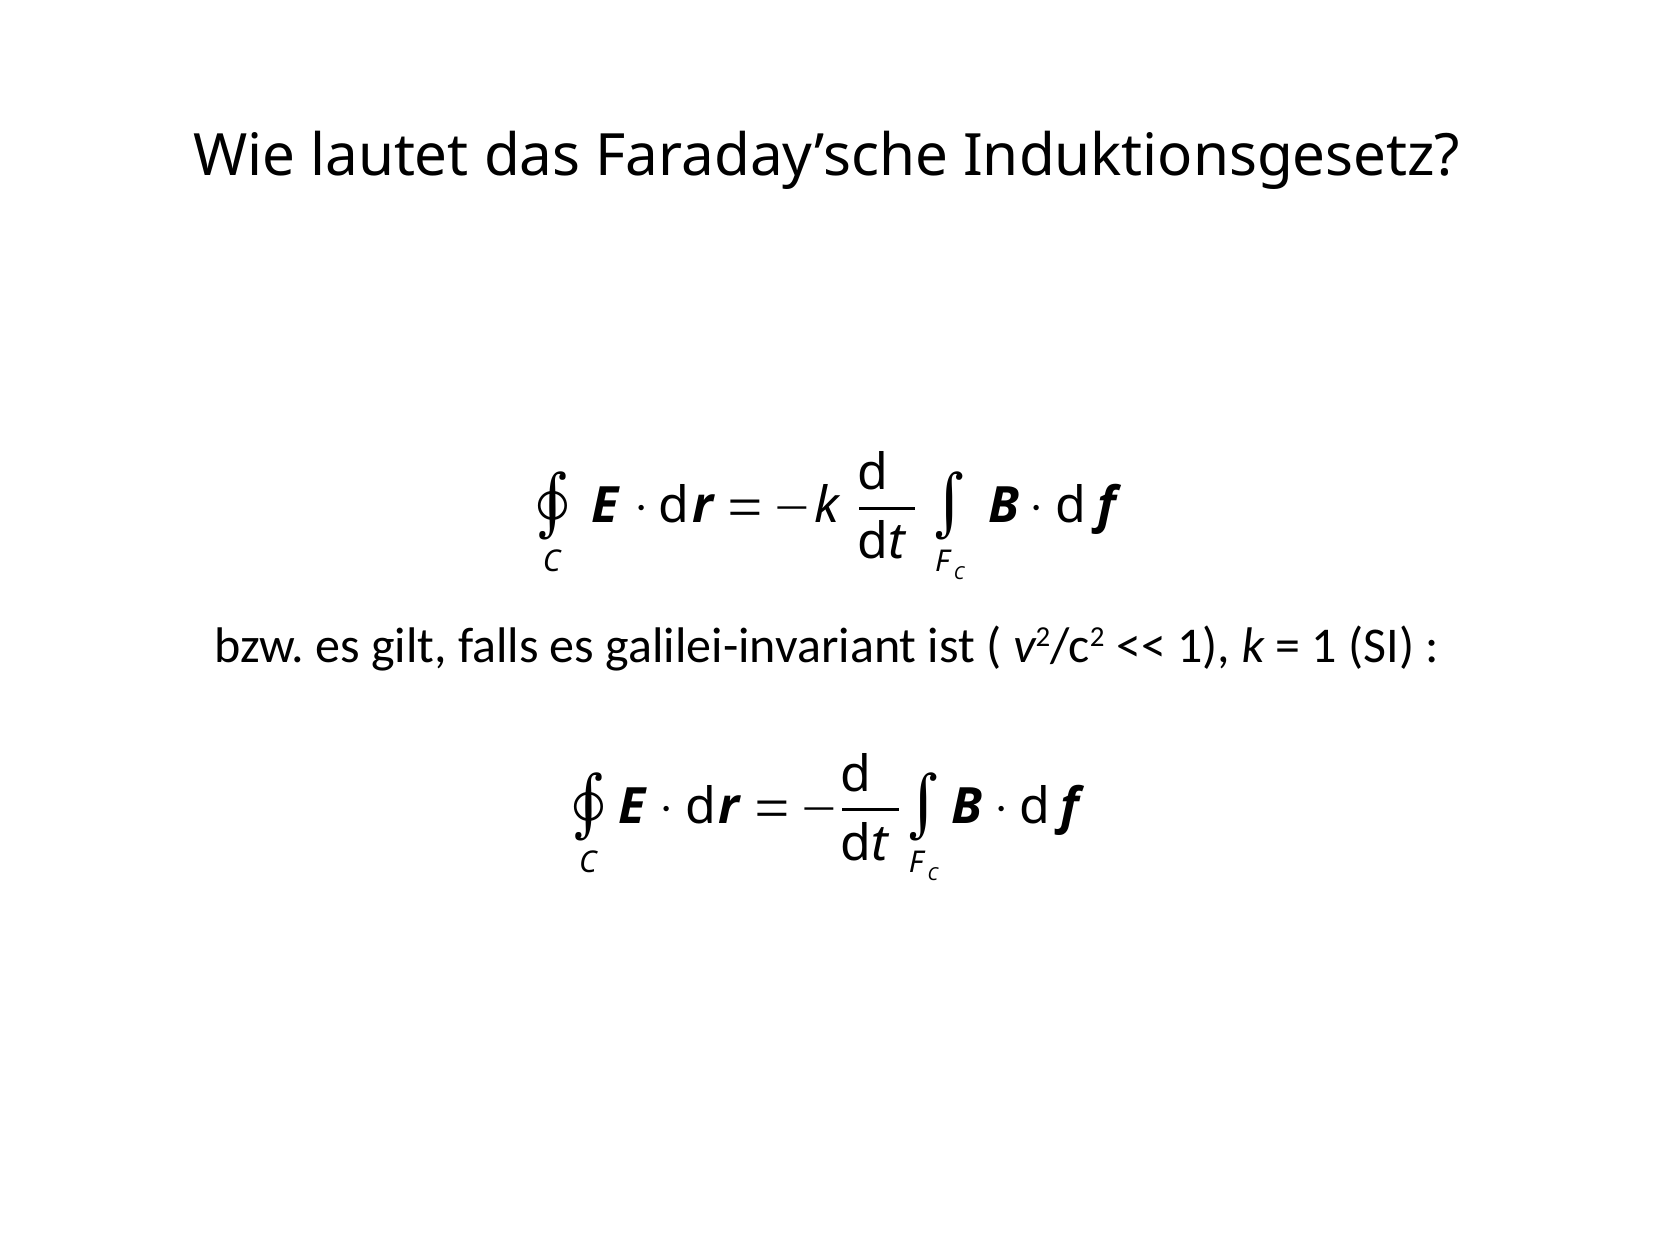

# Wie lautet das Faraday’sche Induktionsgesetz?
bzw. es gilt, falls es galilei-invariant ist ( v2/c2 << 1), k = 1 (SI) :